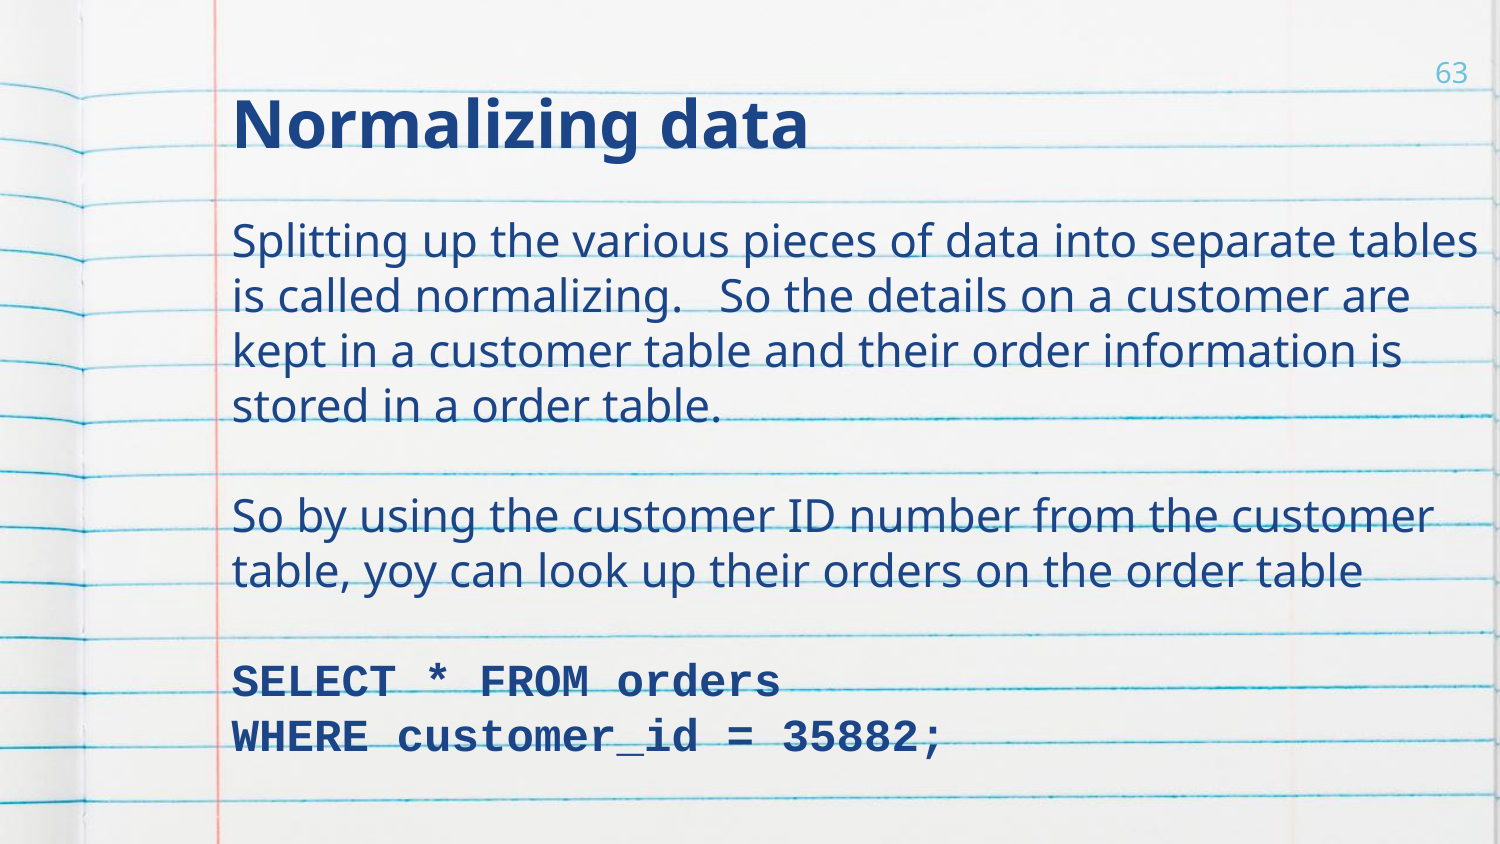

# Normalizing data
Splitting up the various pieces of data into separate tables is called normalizing. So the details on a customer are kept in a customer table and their order information is stored in a order table.
So by using the customer ID number from the customer table, yoy can look up their orders on the order table
SELECT * FROM orders
WHERE customer_id = 35882;